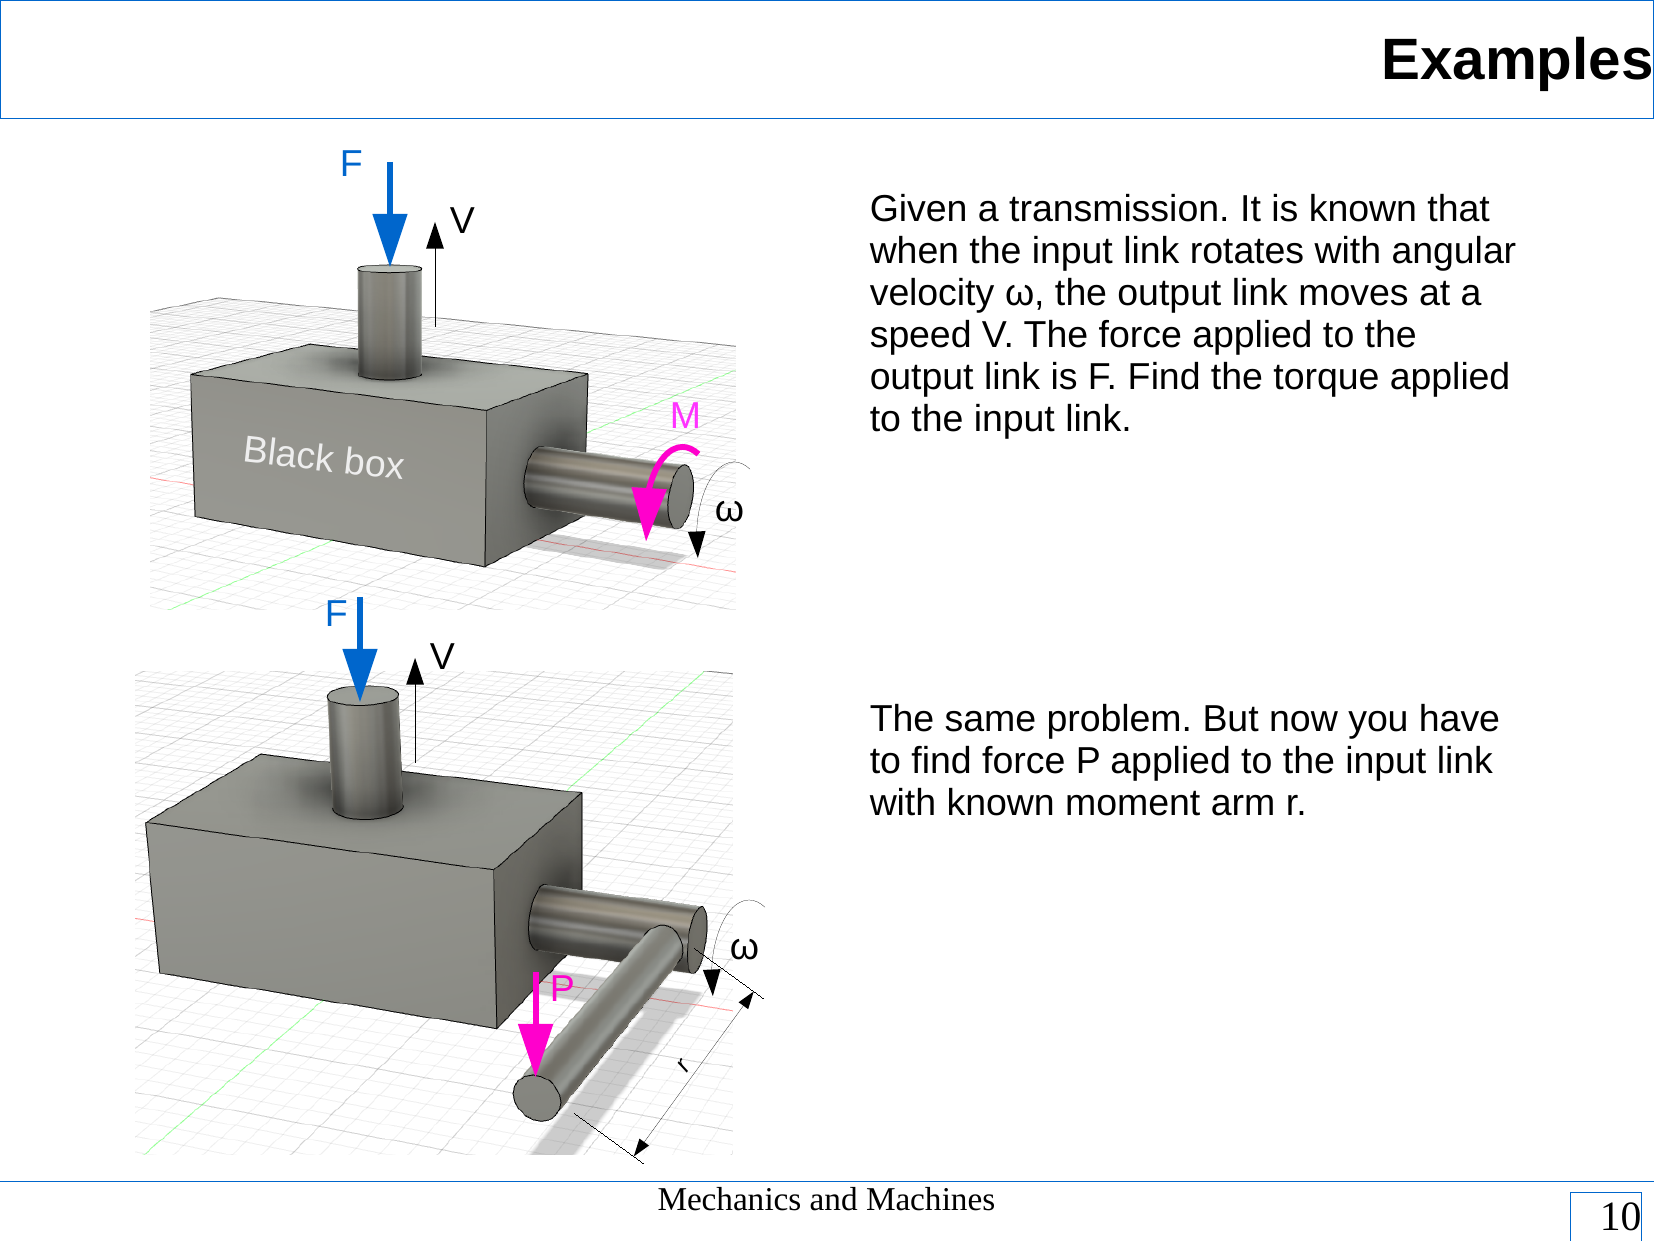

# Examples
F
Given a transmission. It is known that when the input link rotates with angular velocity ω, the output link moves at a speed V. The force applied to the output link is F. Find the torque applied to the input link.
V
M
Black box
ω
F
V
The same problem. But now you have to find force P applied to the input link with known moment arm r.
ω
P
Mechanics and Machines
10